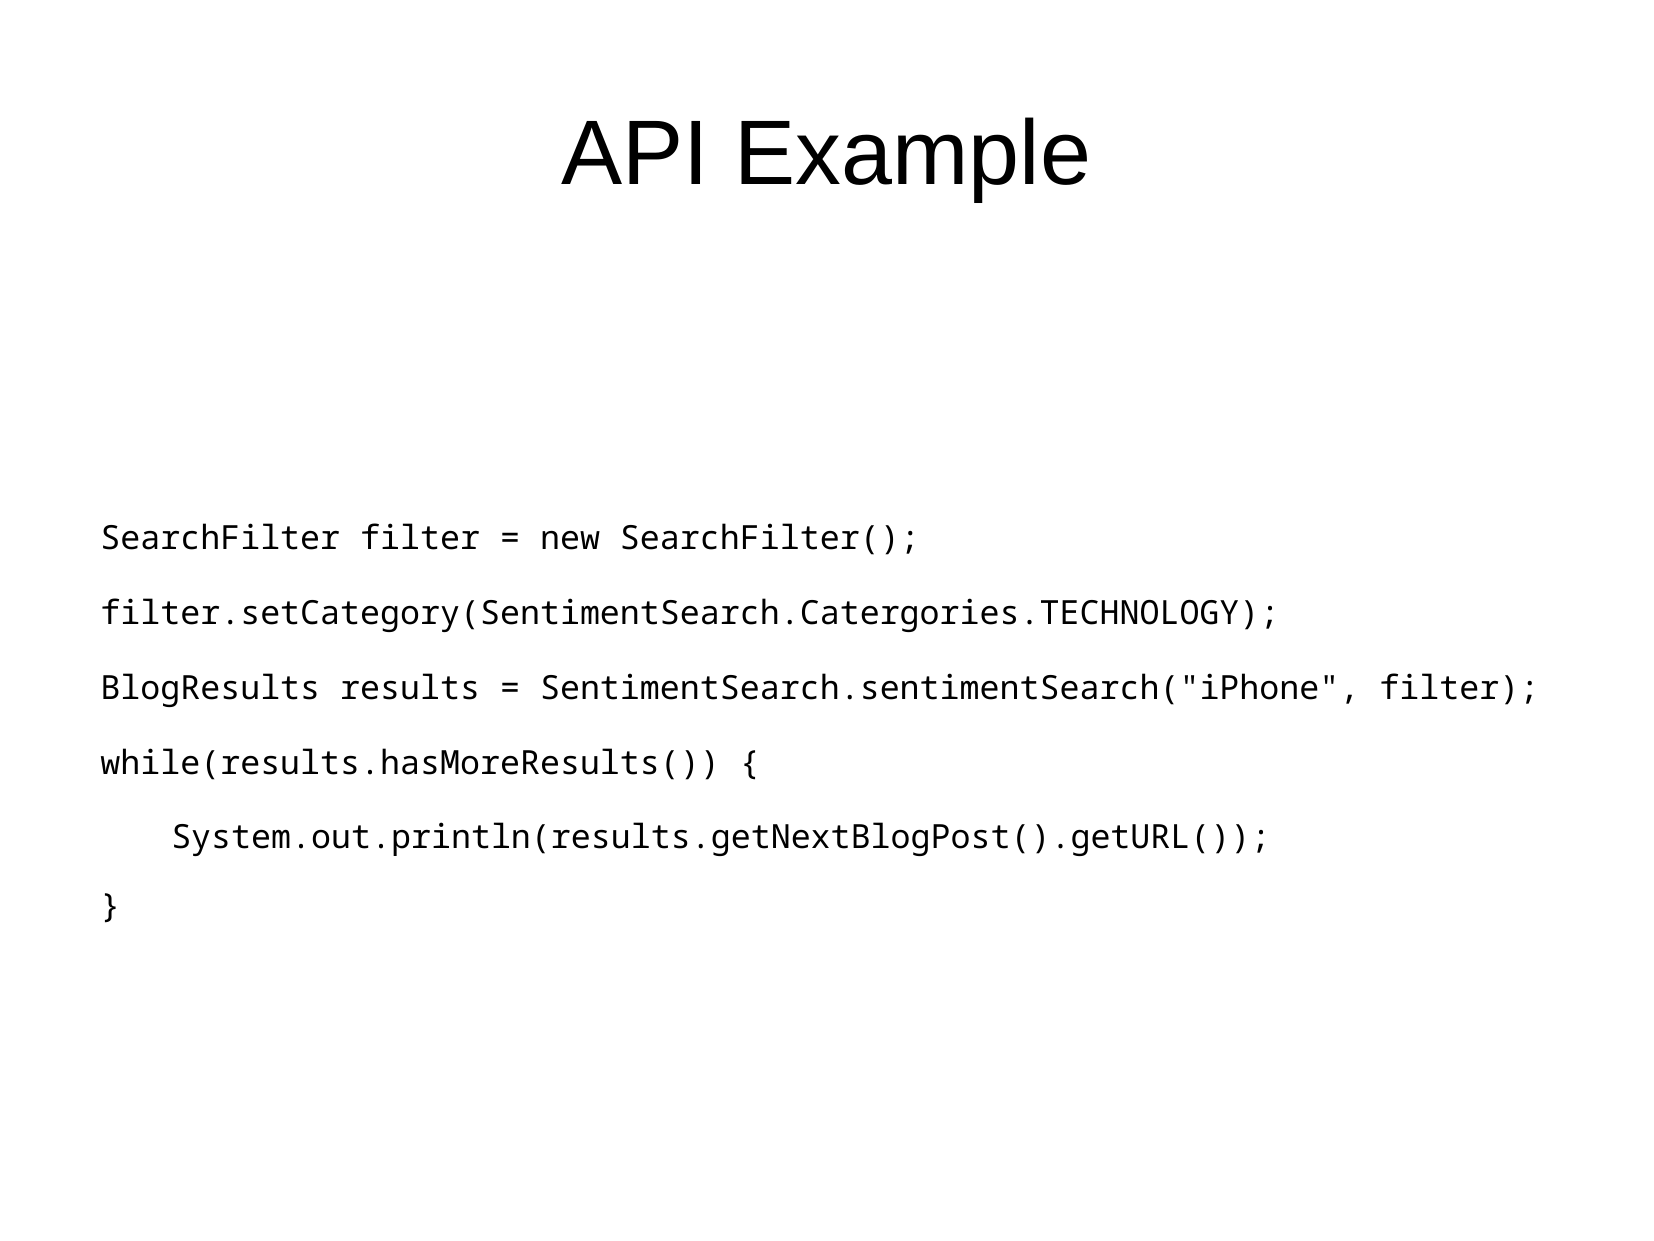

# API Example
SearchFilter filter = new SearchFilter();
filter.setCategory(SentimentSearch.Catergories.TECHNOLOGY);
BlogResults results = SentimentSearch.sentimentSearch("iPhone", filter);
while(results.hasMoreResults()) {
System.out.println(results.getNextBlogPost().getURL());
}